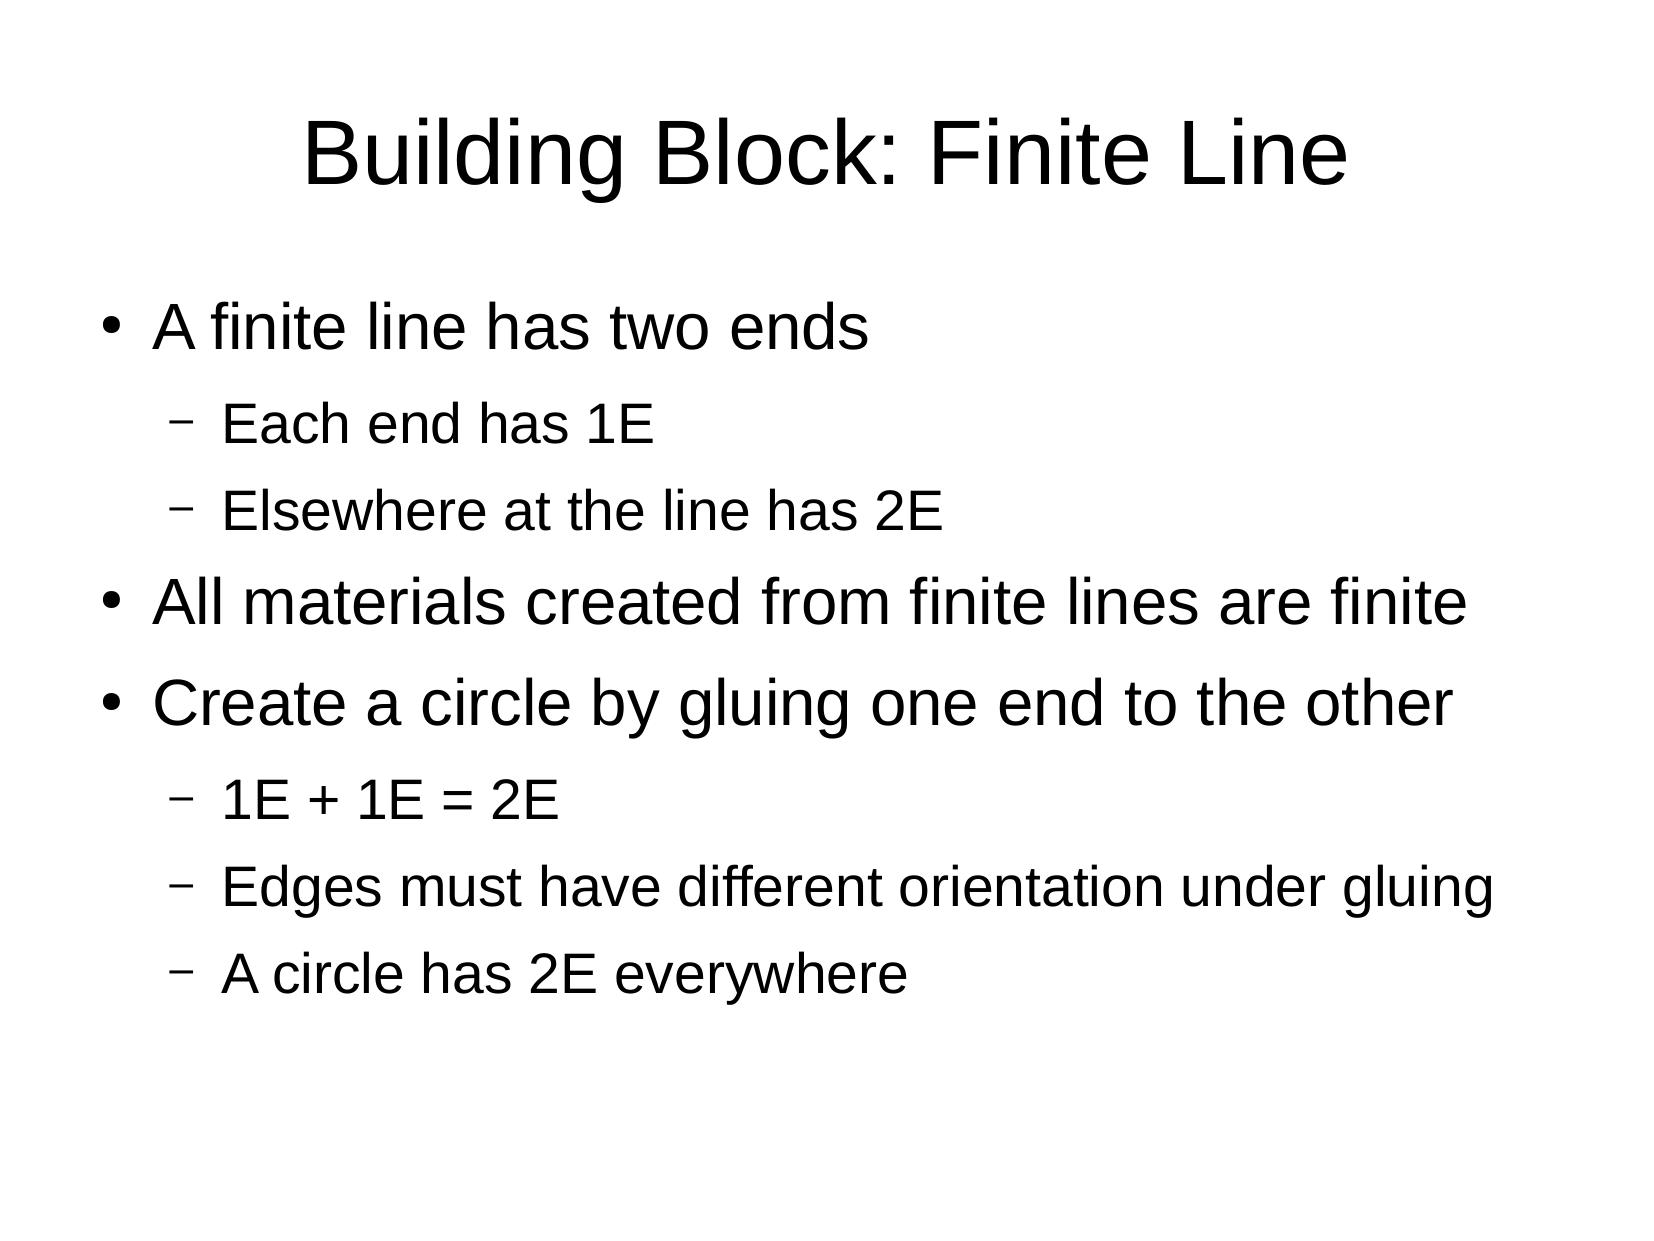

# Building Block: Finite Line
A finite line has two ends
Each end has 1E
Elsewhere at the line has 2E
All materials created from finite lines are finite
Create a circle by gluing one end to the other
1E + 1E = 2E
Edges must have different orientation under gluing
A circle has 2E everywhere